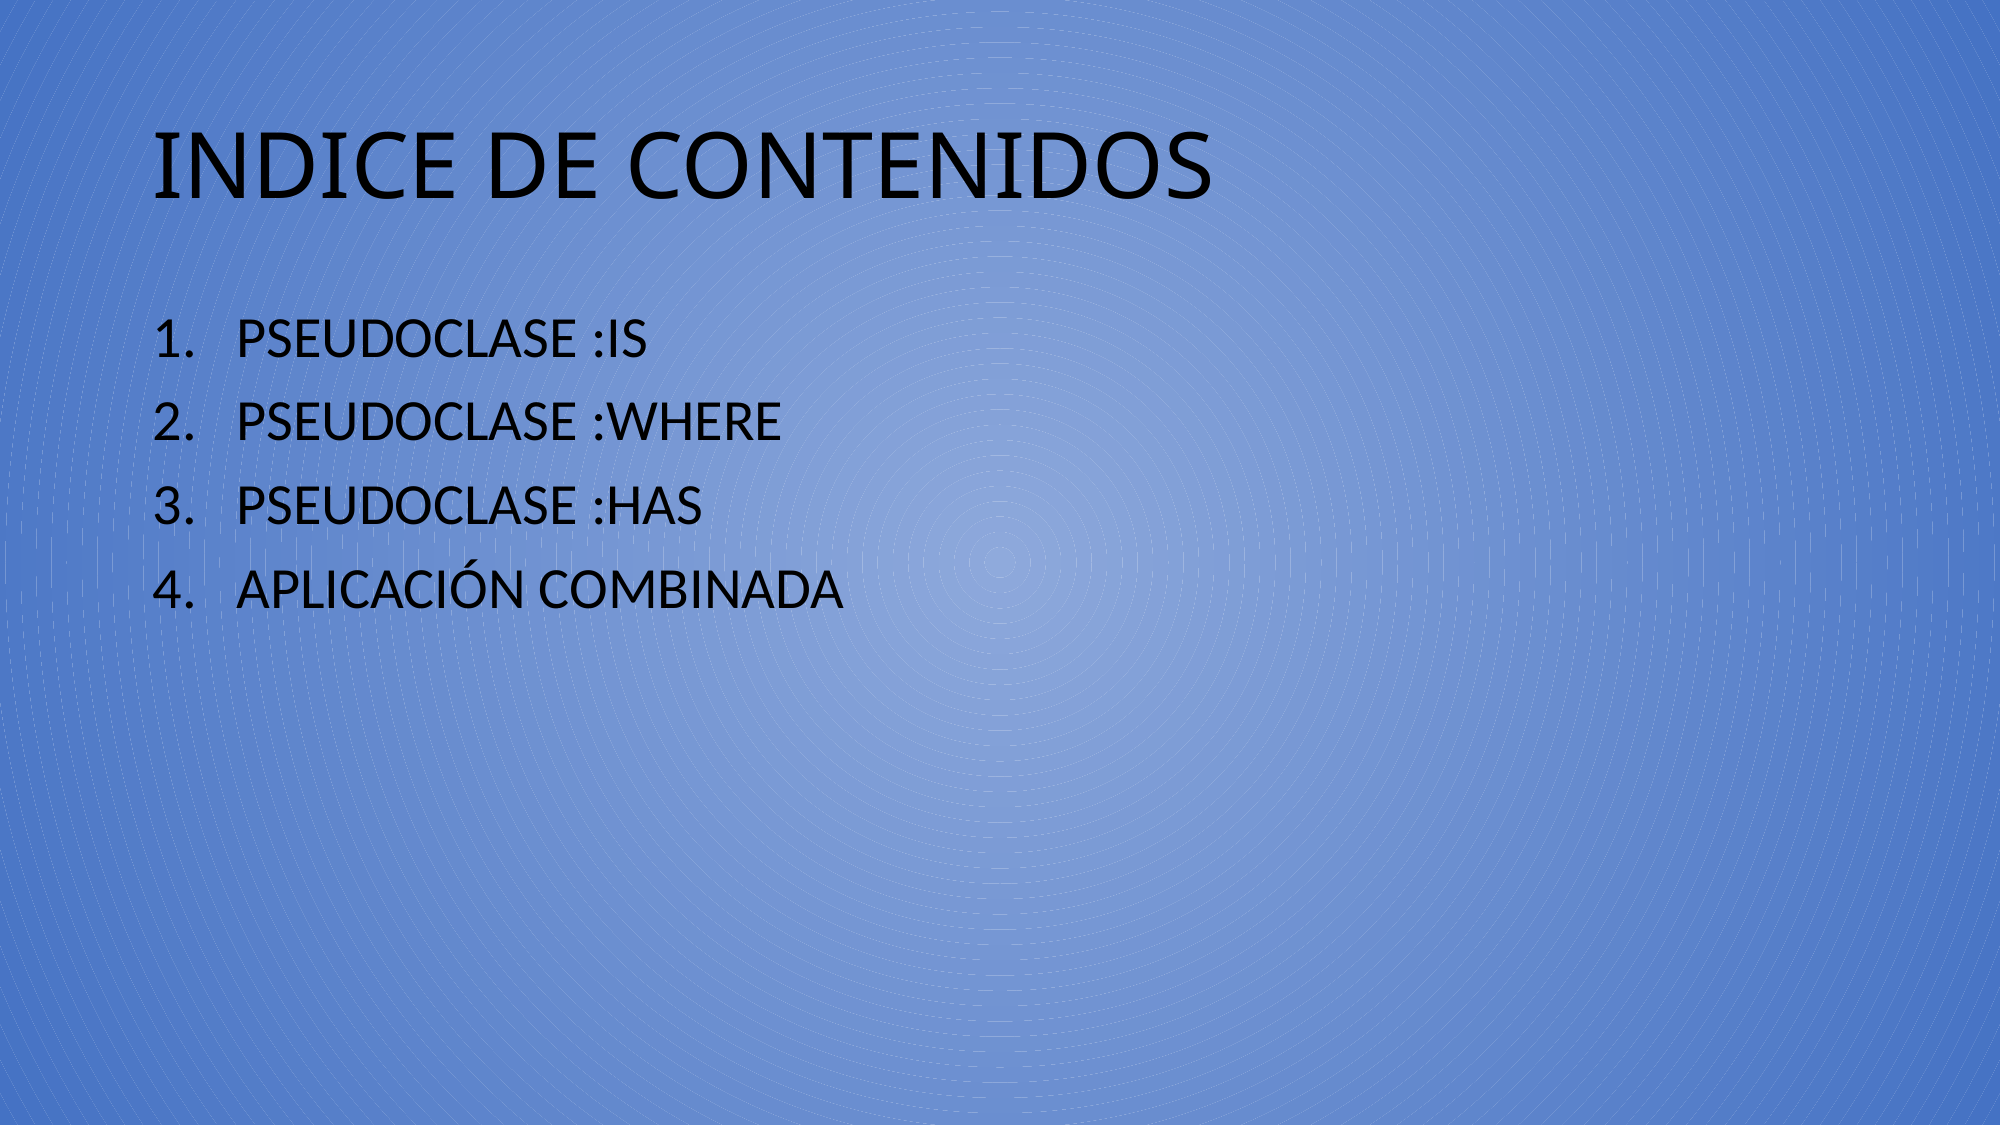

# INDICE DE CONTENIDOS
PSEUDOCLASE :IS
PSEUDOCLASE :WHERE
PSEUDOCLASE :HAS
APLICACIÓN COMBINADA